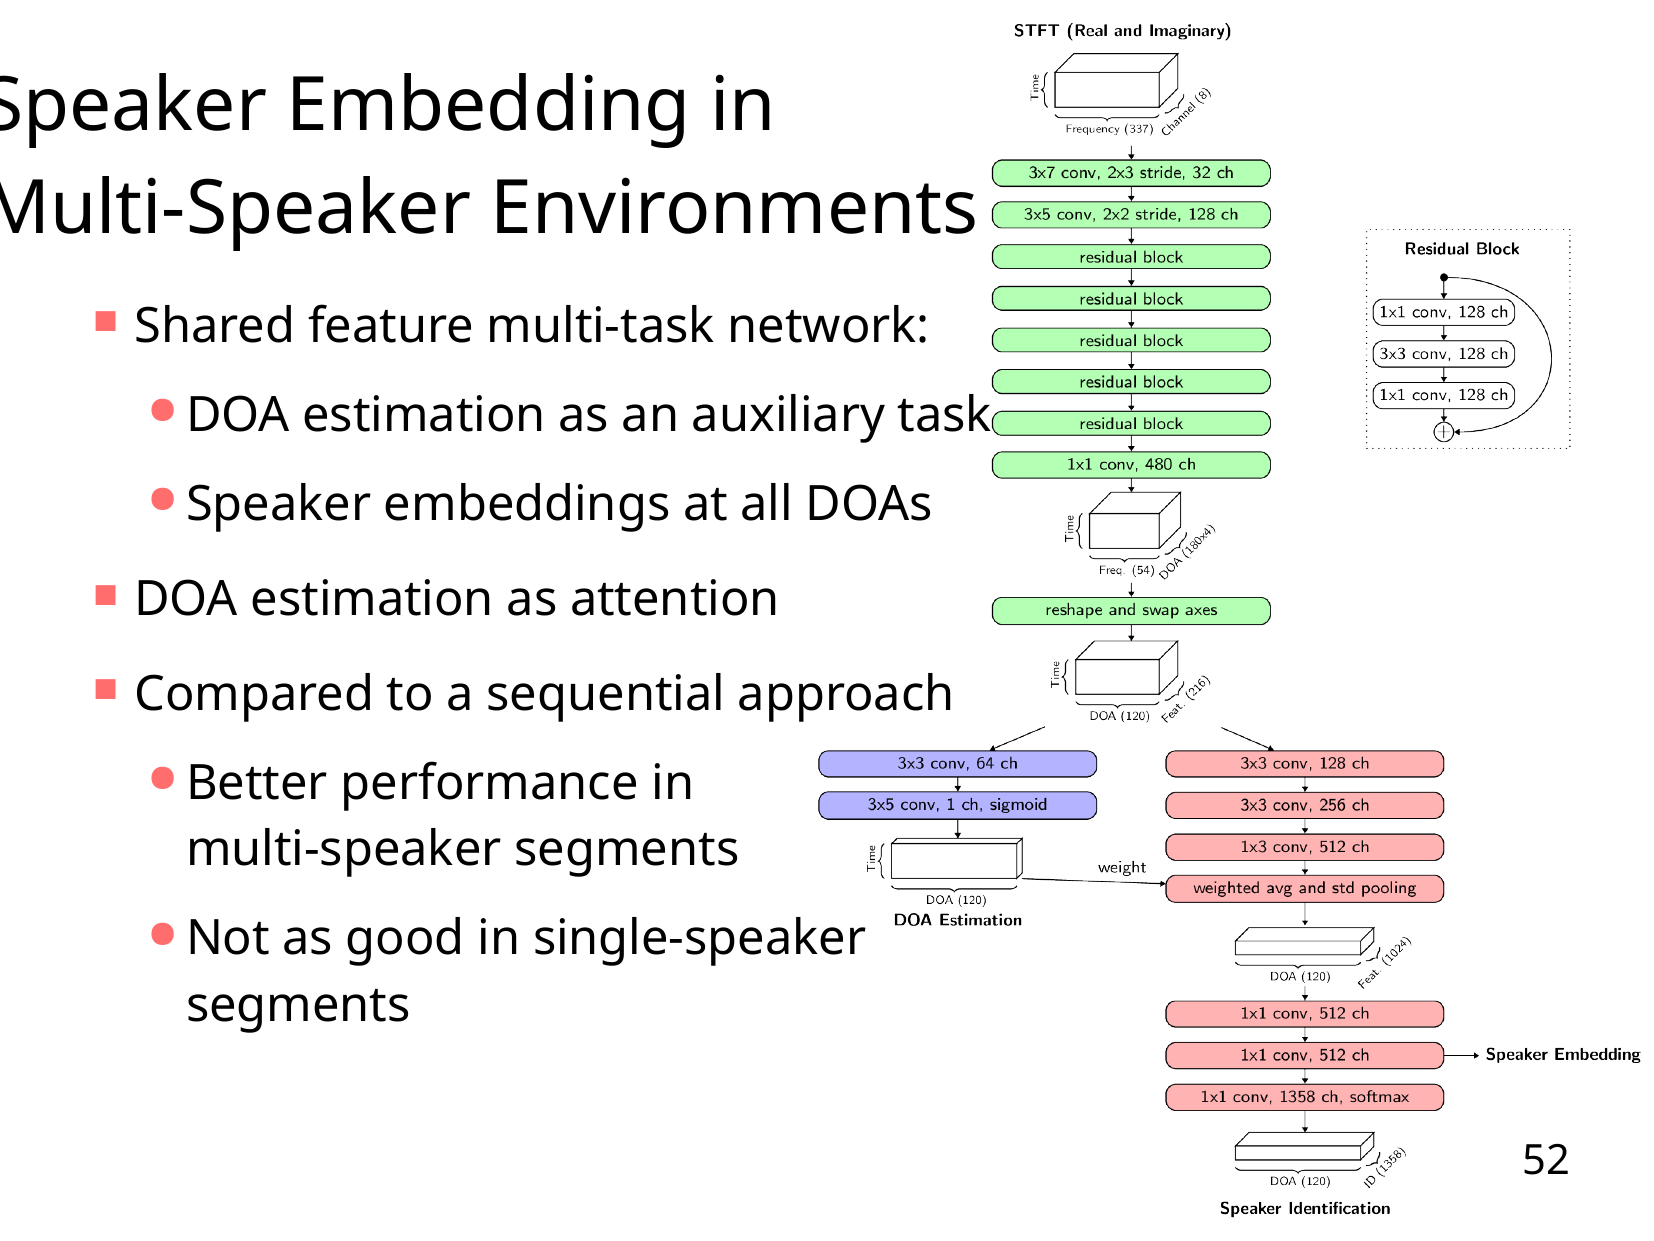

# Speaker Embedding in Multi-Speaker Environments
Shared feature multi-task network:
DOA estimation as an auxiliary task
Speaker embeddings at all DOAs
DOA estimation as attention
Compared to a sequential approach
Better performance in
multi-speaker segments
Not as good in single-speaker segments
52